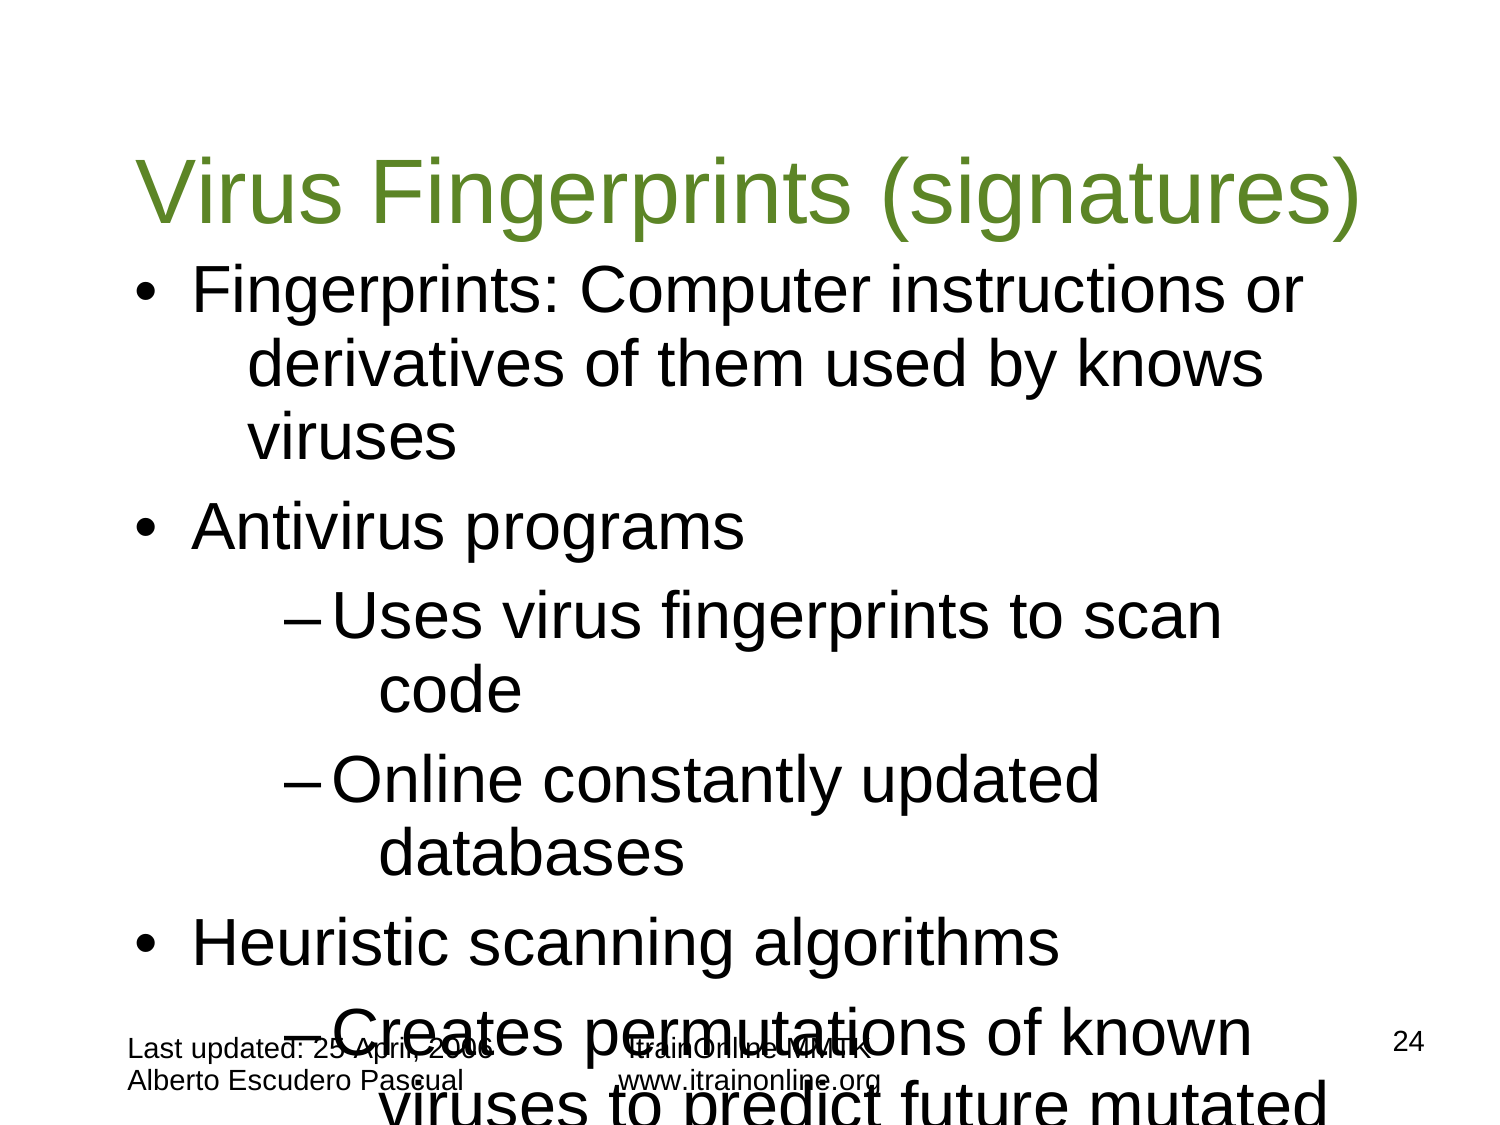

Virus Fingerprints (signatures)
Fingerprints: Computer instructions or derivatives of them used by knows viruses
Antivirus programs
Uses virus fingerprints to scan code
Online constantly updated databases
Heuristic scanning algorithms
Creates permutations of known viruses to predict future mutated viruses
24